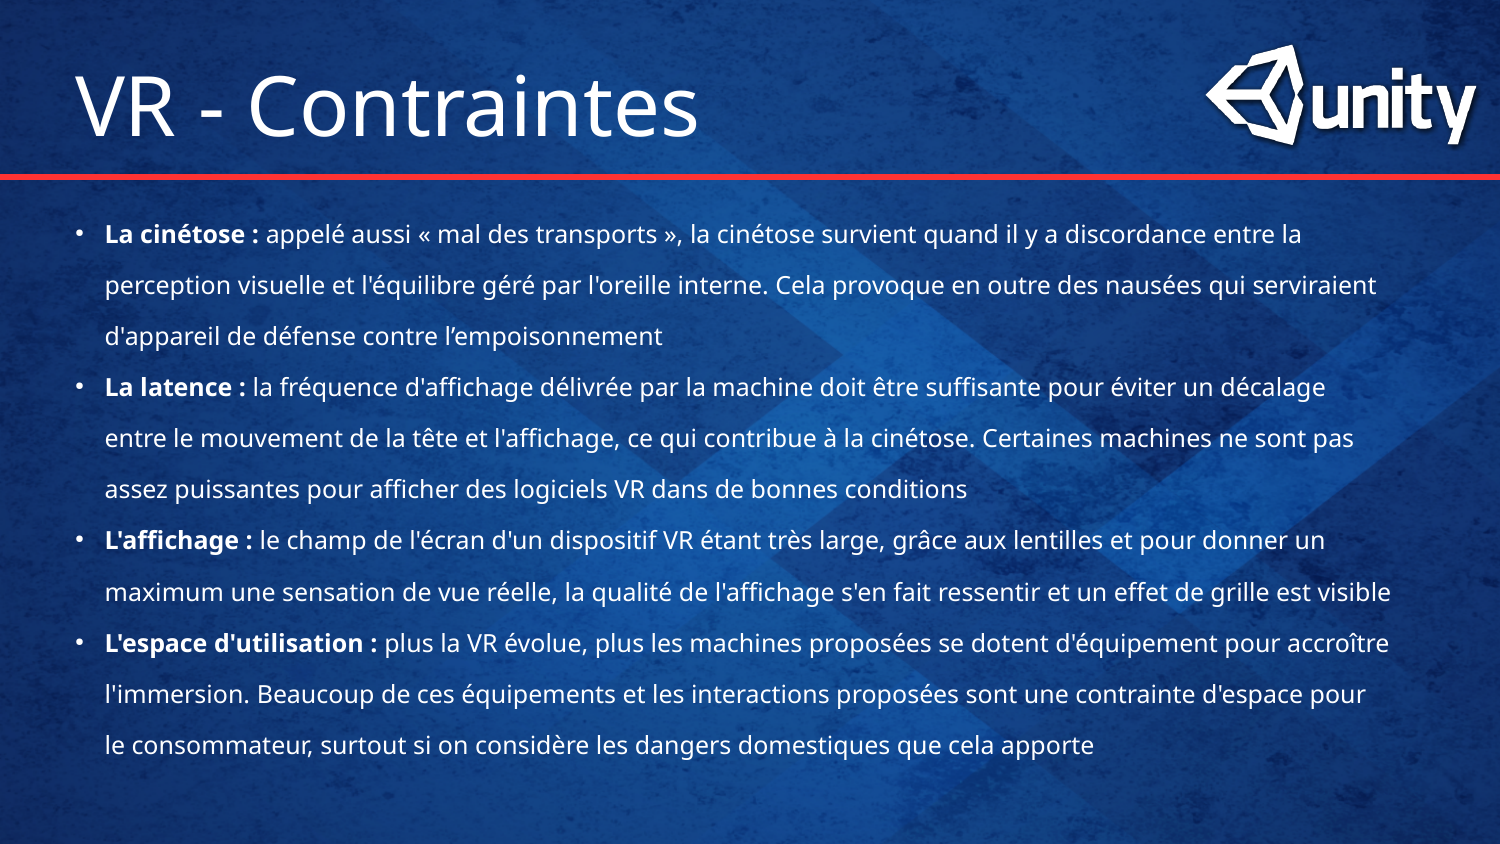

# VR - Contraintes
La cinétose : appelé aussi « mal des transports », la cinétose survient quand il y a discordance entre la perception visuelle et l'équilibre géré par l'oreille interne. Cela provoque en outre des nausées qui serviraient d'appareil de défense contre l’empoisonnement
La latence : la fréquence d'affichage délivrée par la machine doit être suffisante pour éviter un décalage entre le mouvement de la tête et l'affichage, ce qui contribue à la cinétose. Certaines machines ne sont pas assez puissantes pour afficher des logiciels VR dans de bonnes conditions
L'affichage : le champ de l'écran d'un dispositif VR étant très large, grâce aux lentilles et pour donner un maximum une sensation de vue réelle, la qualité de l'affichage s'en fait ressentir et un effet de grille est visible
L'espace d'utilisation : plus la VR évolue, plus les machines proposées se dotent d'équipement pour accroître l'immersion. Beaucoup de ces équipements et les interactions proposées sont une contrainte d'espace pour le consommateur, surtout si on considère les dangers domestiques que cela apporte